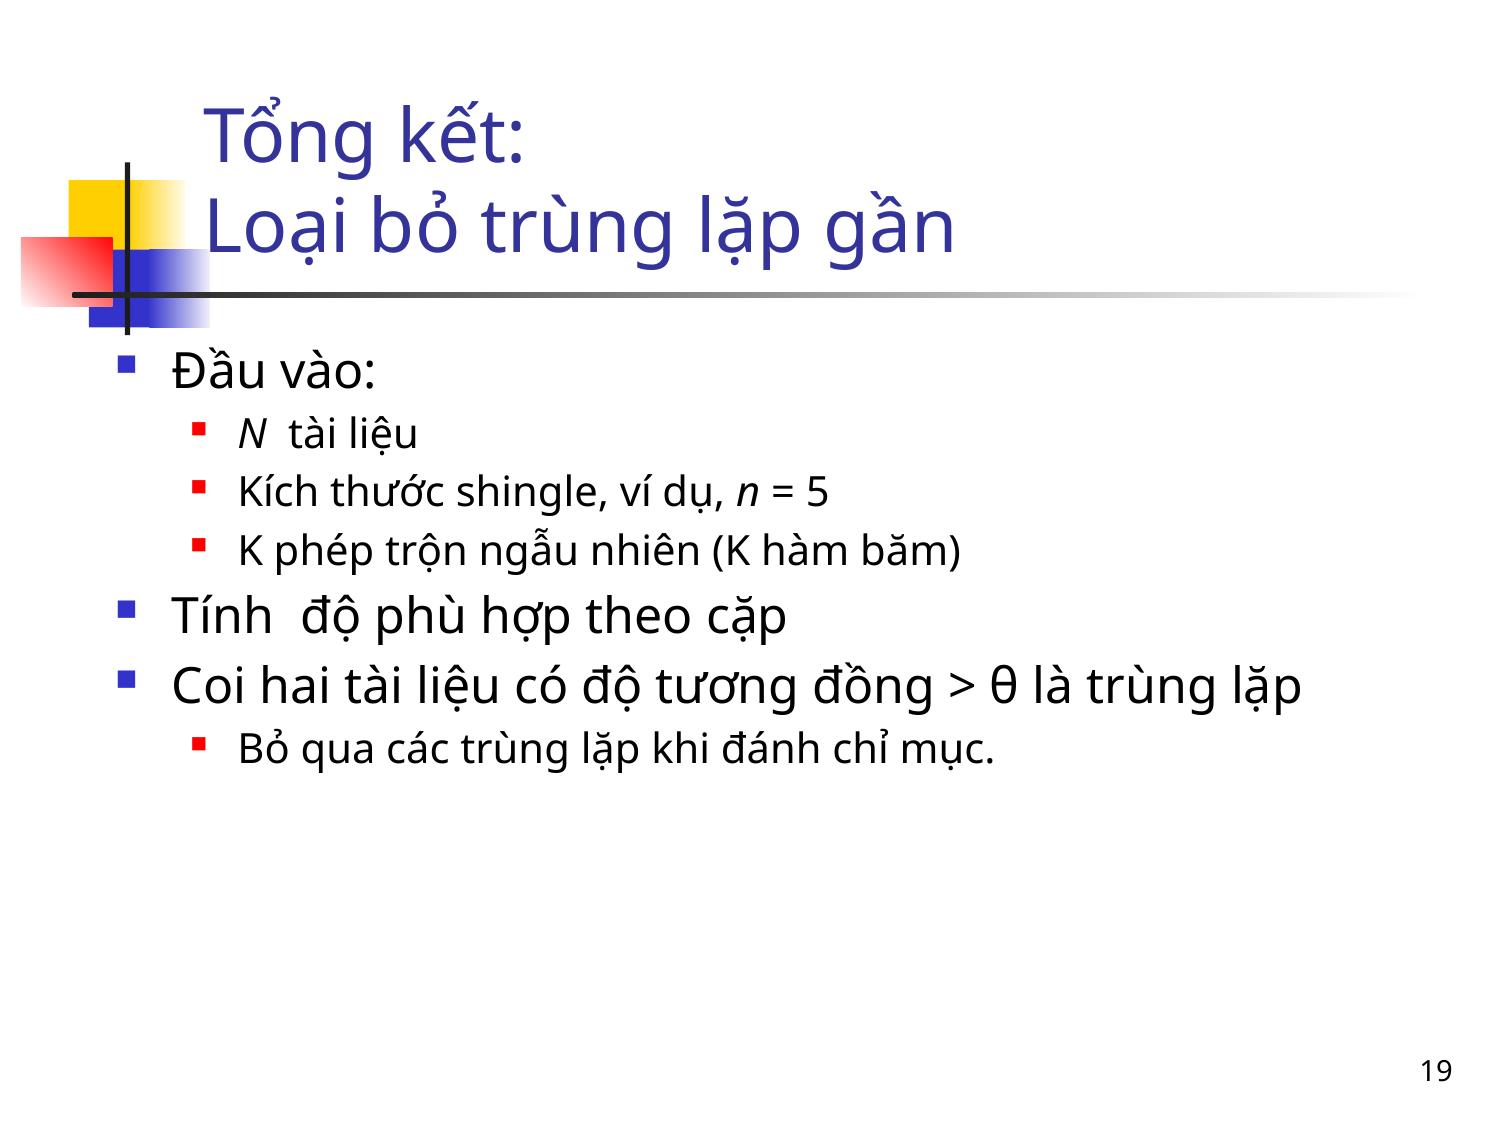

# Tổng kết: Loại bỏ trùng lặp gần
Đầu vào:
N tài liệu
Kích thước shingle, ví dụ, n = 5
K phép trộn ngẫu nhiên (K hàm băm)
Tính độ phù hợp theo cặp
Coi hai tài liệu có độ tương đồng > θ là trùng lặp
Bỏ qua các trùng lặp khi đánh chỉ mục.